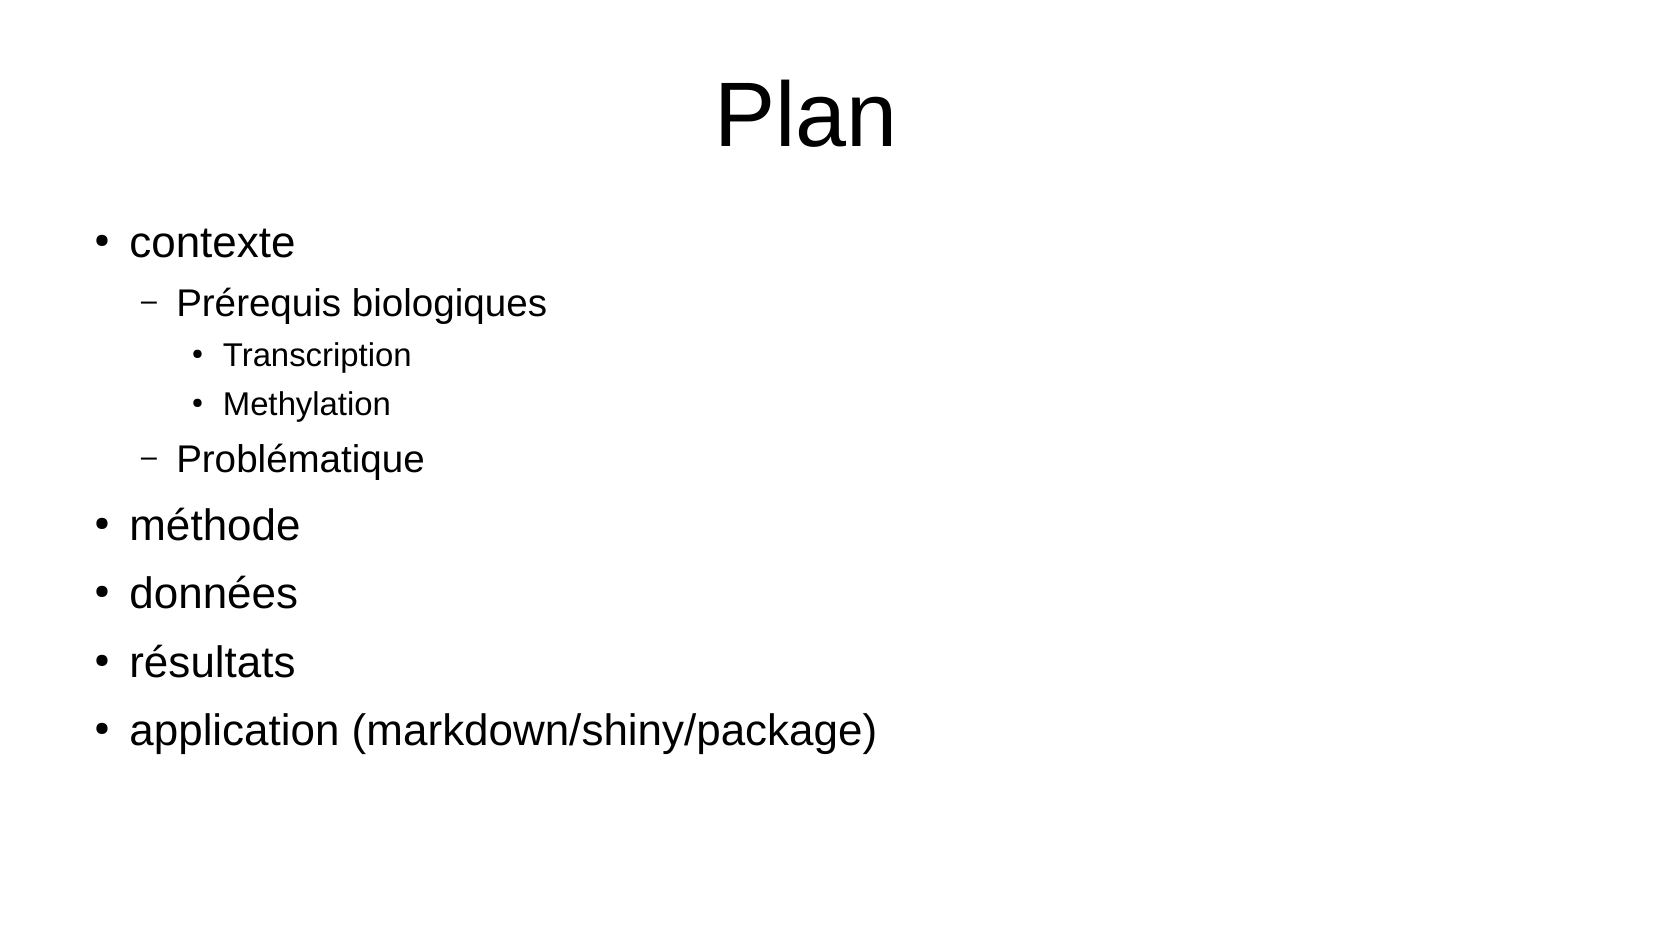

# Plan
contexte
Prérequis biologiques
Transcription
Methylation
Problématique
méthode
données
résultats
application (markdown/shiny/package)